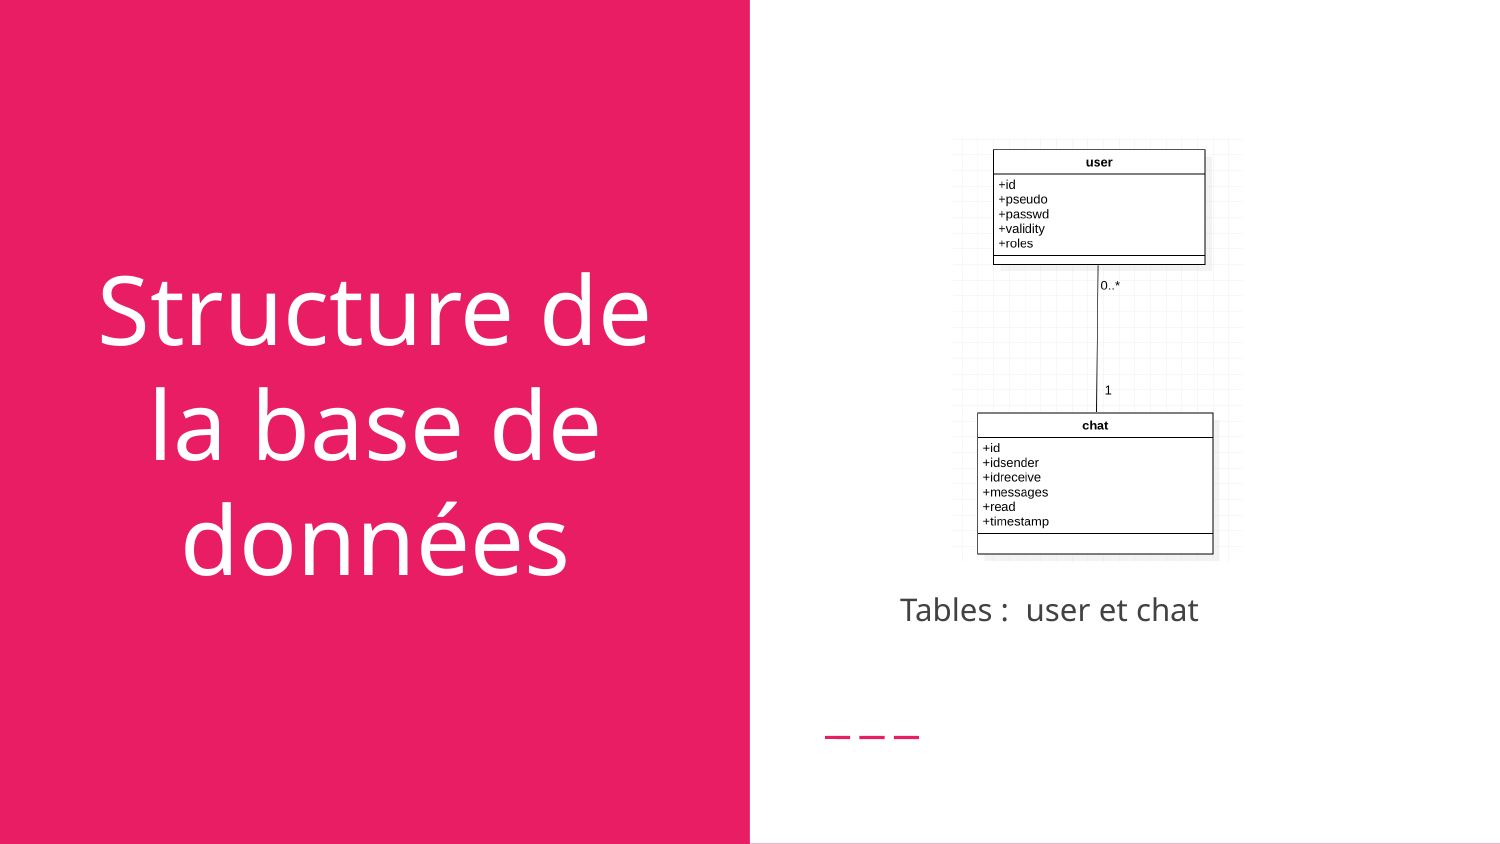

Tables : user et chat
# Structure de la base de données